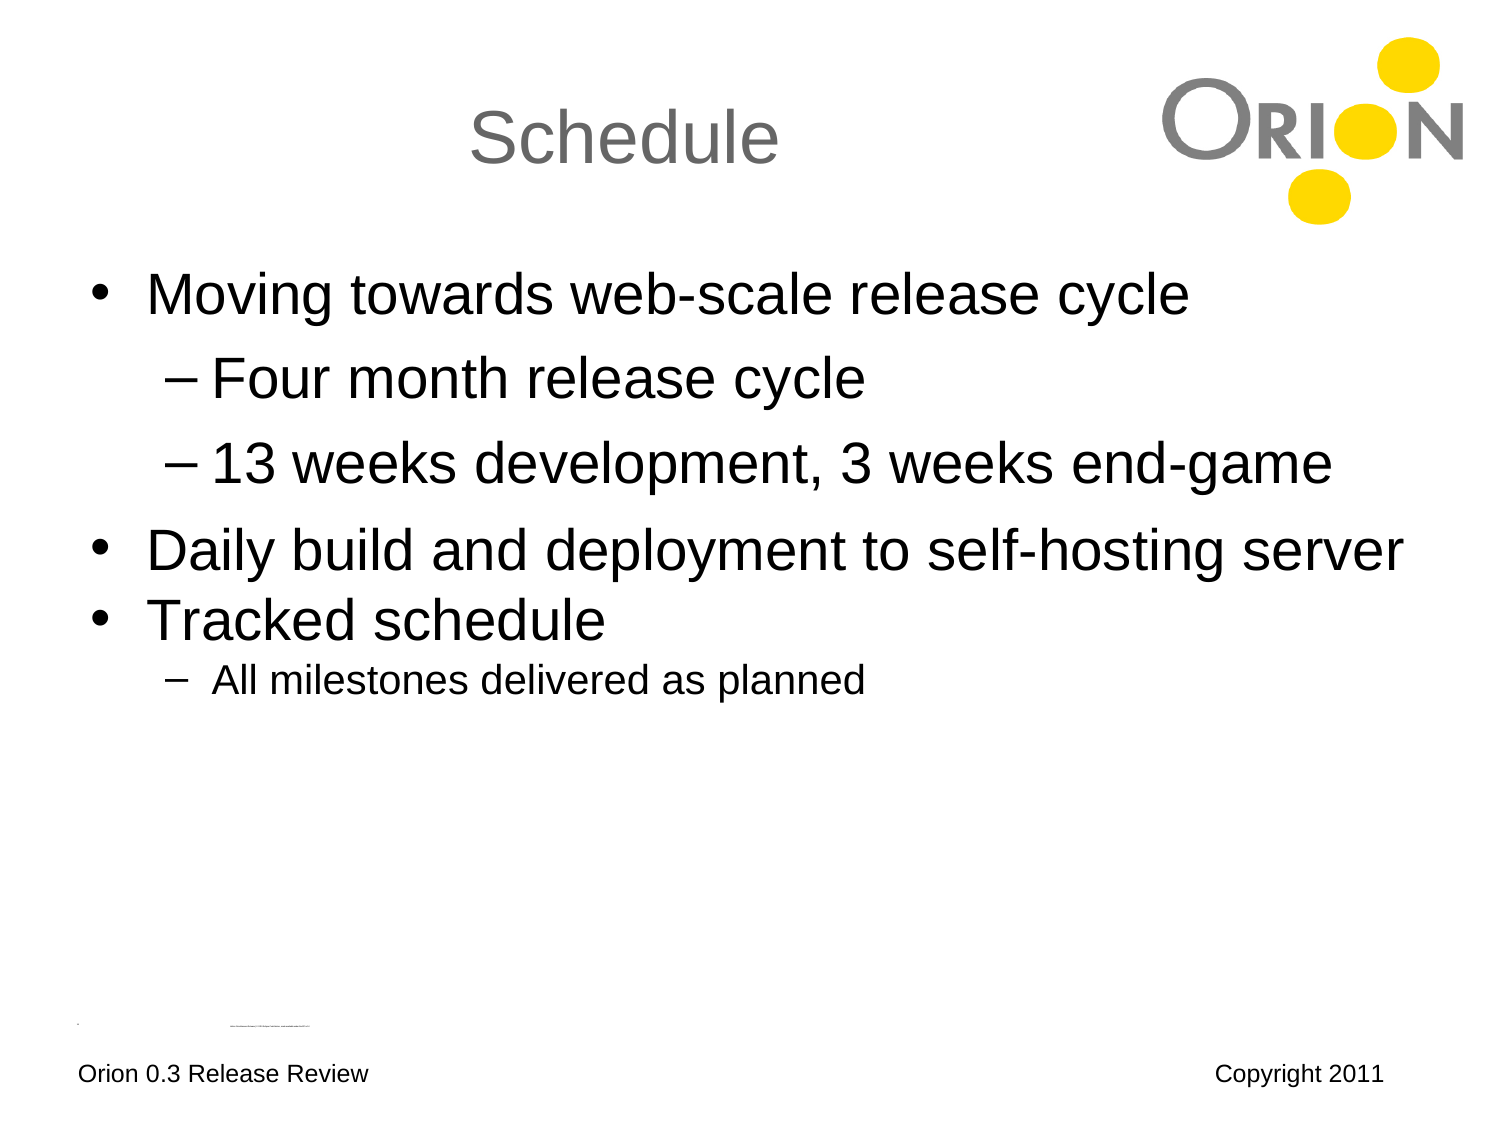

# Schedule
Moving towards web-scale release cycle
Four month release cycle
13 weeks development, 3 weeks end-game
Daily build and deployment to self-hosting server
Tracked schedule
All milestones delivered as planned
14
Copyright 2011